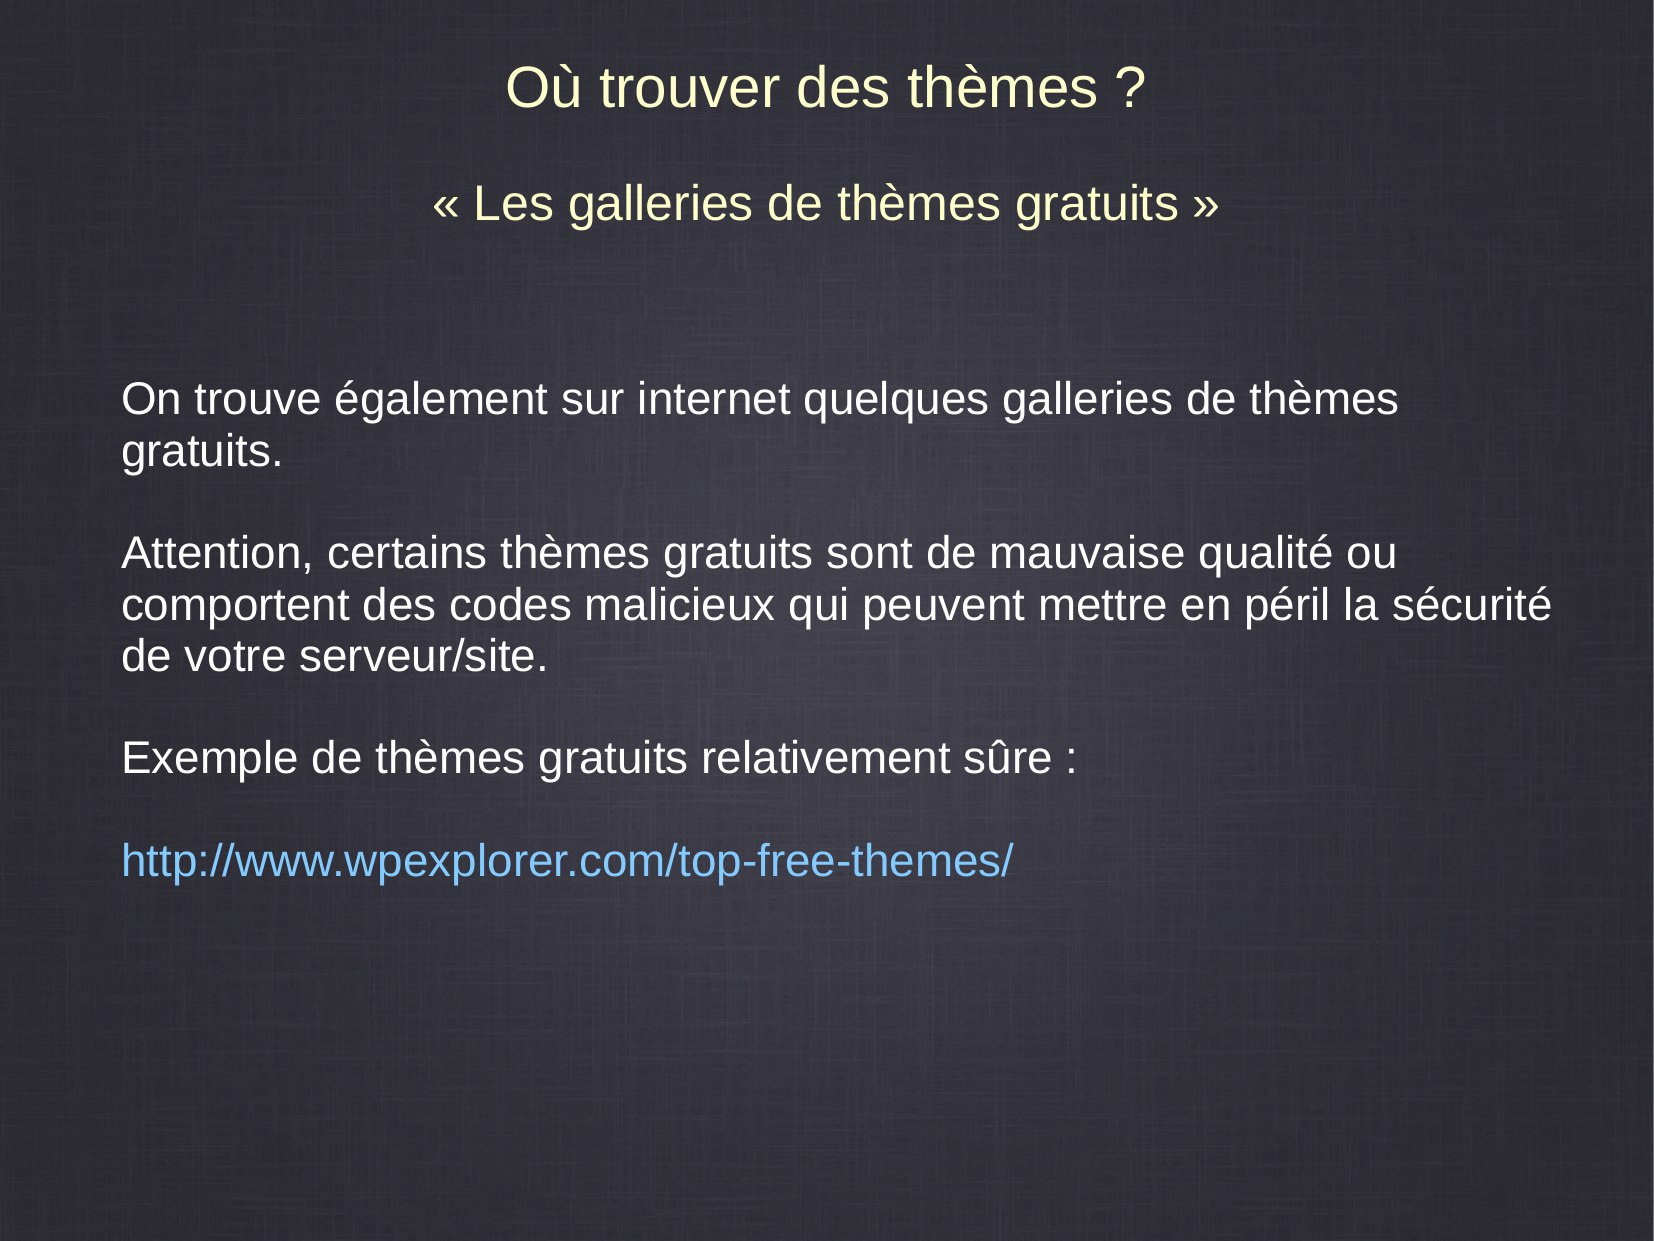

Où trouver des thèmes ?
« Les galleries de thèmes gratuits »
On trouve également sur internet quelques galleries de thèmes gratuits.
Attention, certains thèmes gratuits sont de mauvaise qualité ou comportent des codes malicieux qui peuvent mettre en péril la sécurité de votre serveur/site.
Exemple de thèmes gratuits relativement sûre :
http://www.wpexplorer.com/top-free-themes/